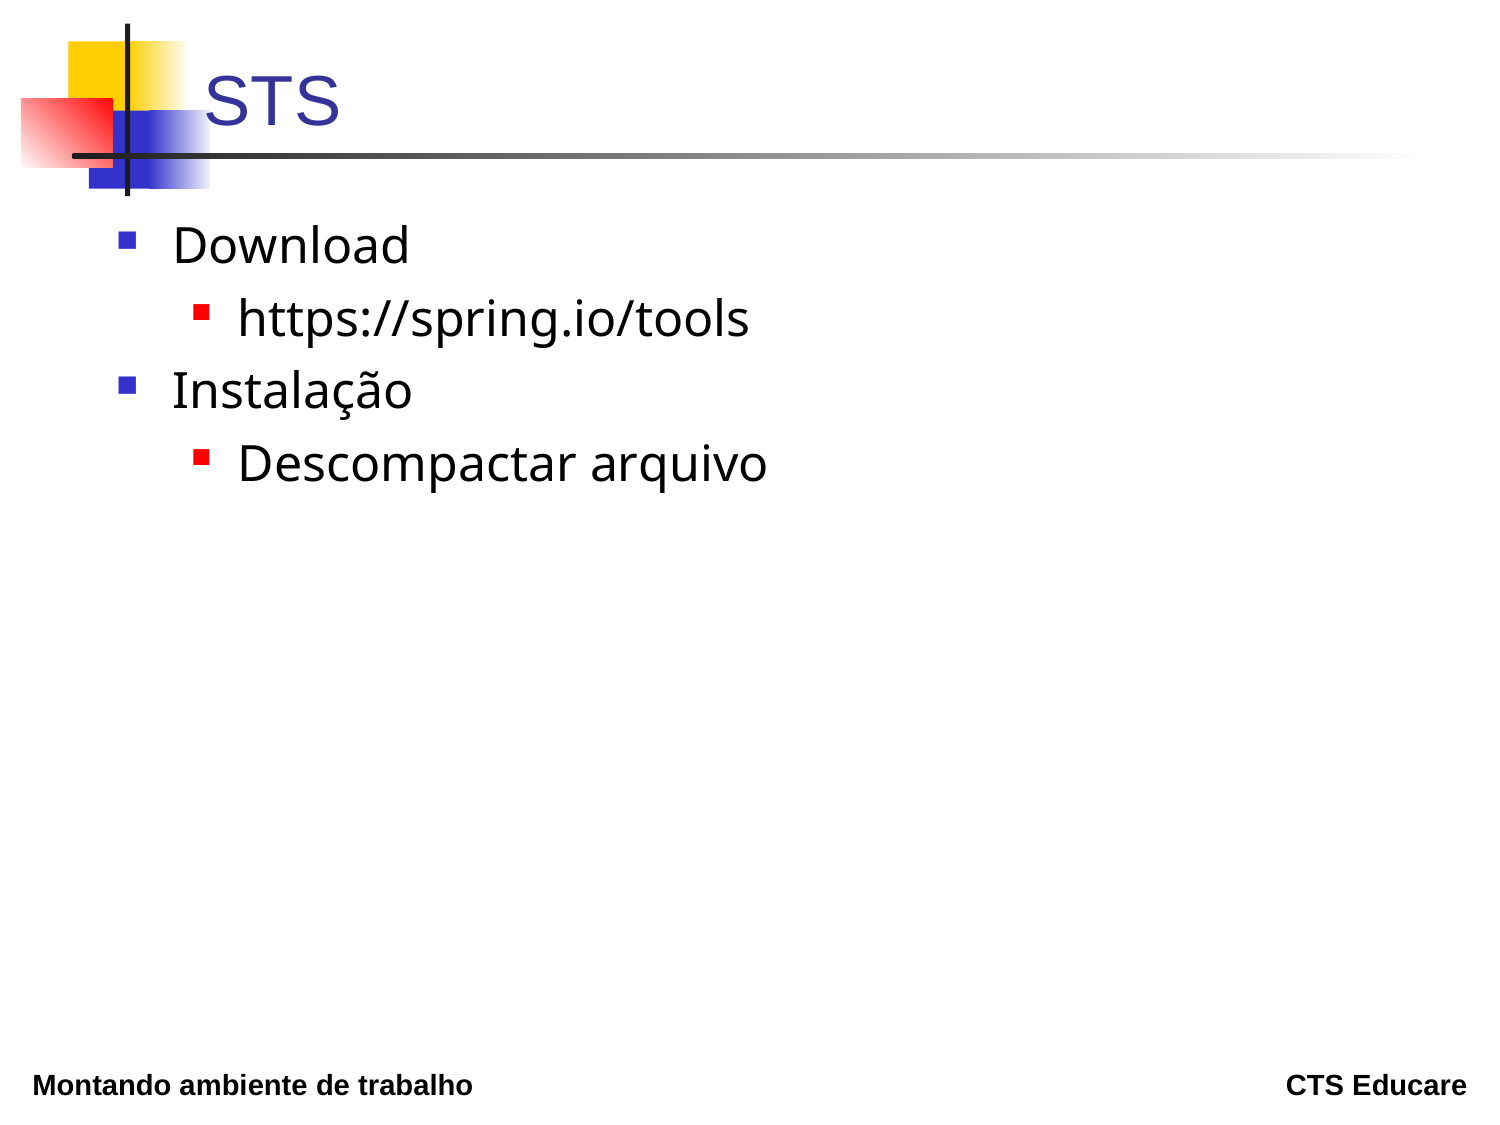

# STS
Download
https://spring.io/tools
Instalação
Descompactar arquivo